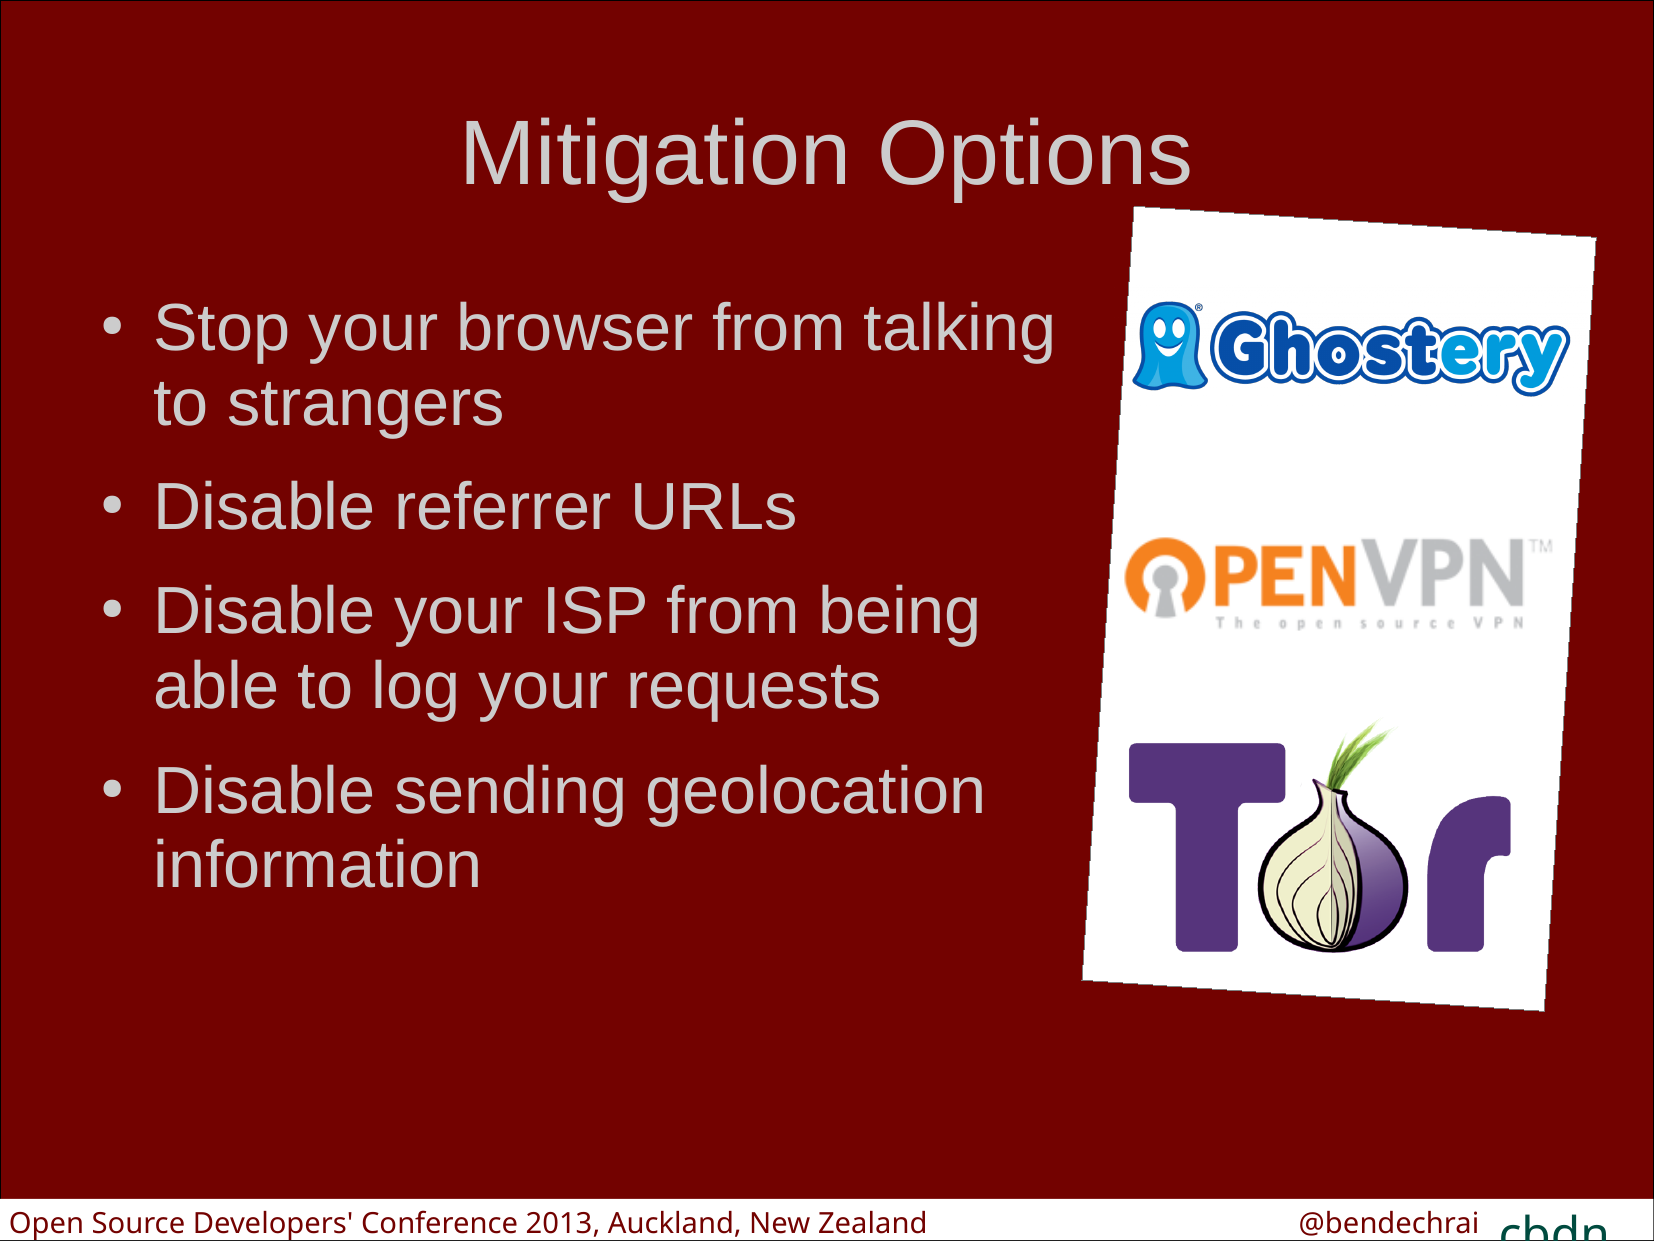

# Mitigation Options
Stop your browser from talking to strangers
Disable referrer URLs
Disable your ISP from being able to log your requests
Disable sending geolocation information
cbdn
Open Source Developers' Conference 2013, Auckland, New Zealand
@bendechrai